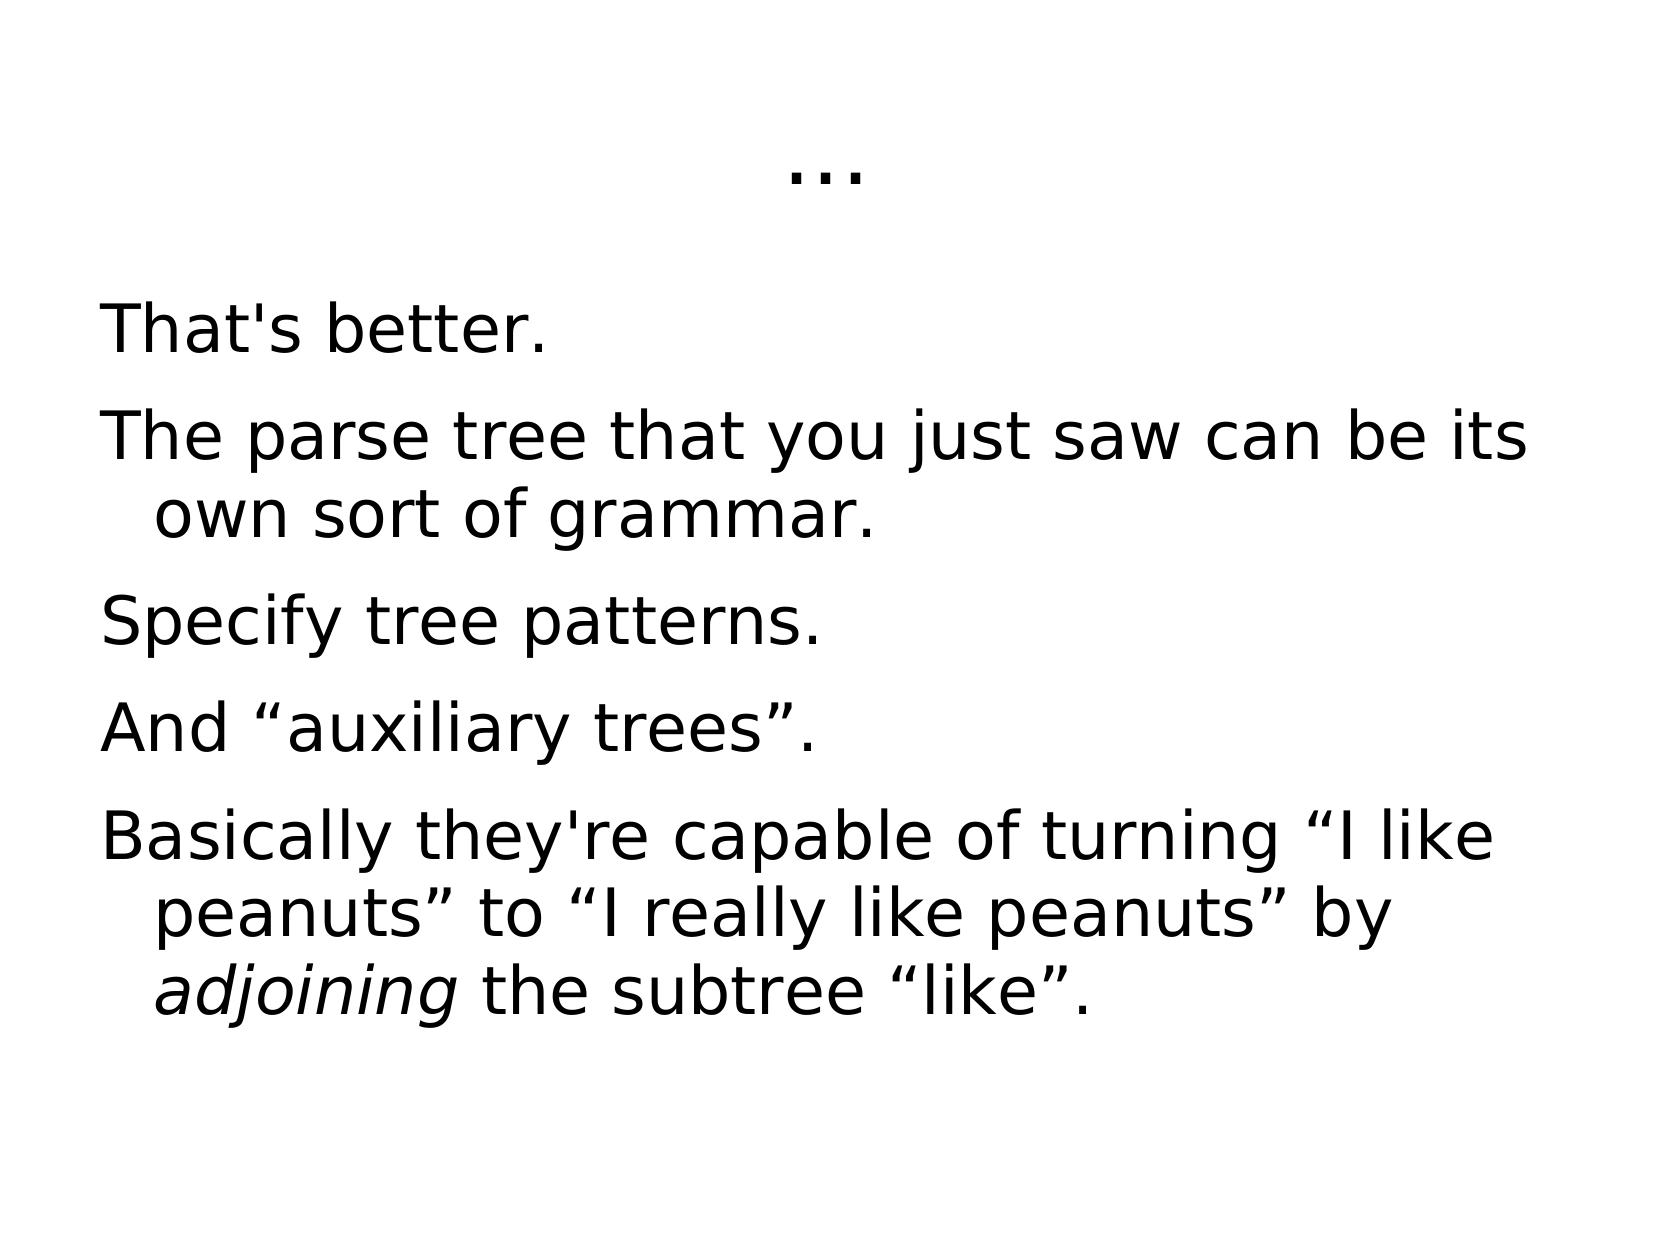

# ...
That's better.
The parse tree that you just saw can be its own sort of grammar.
Specify tree patterns.
And “auxiliary trees”.
Basically they're capable of turning “I like peanuts” to “I really like peanuts” by adjoining the subtree “like”.